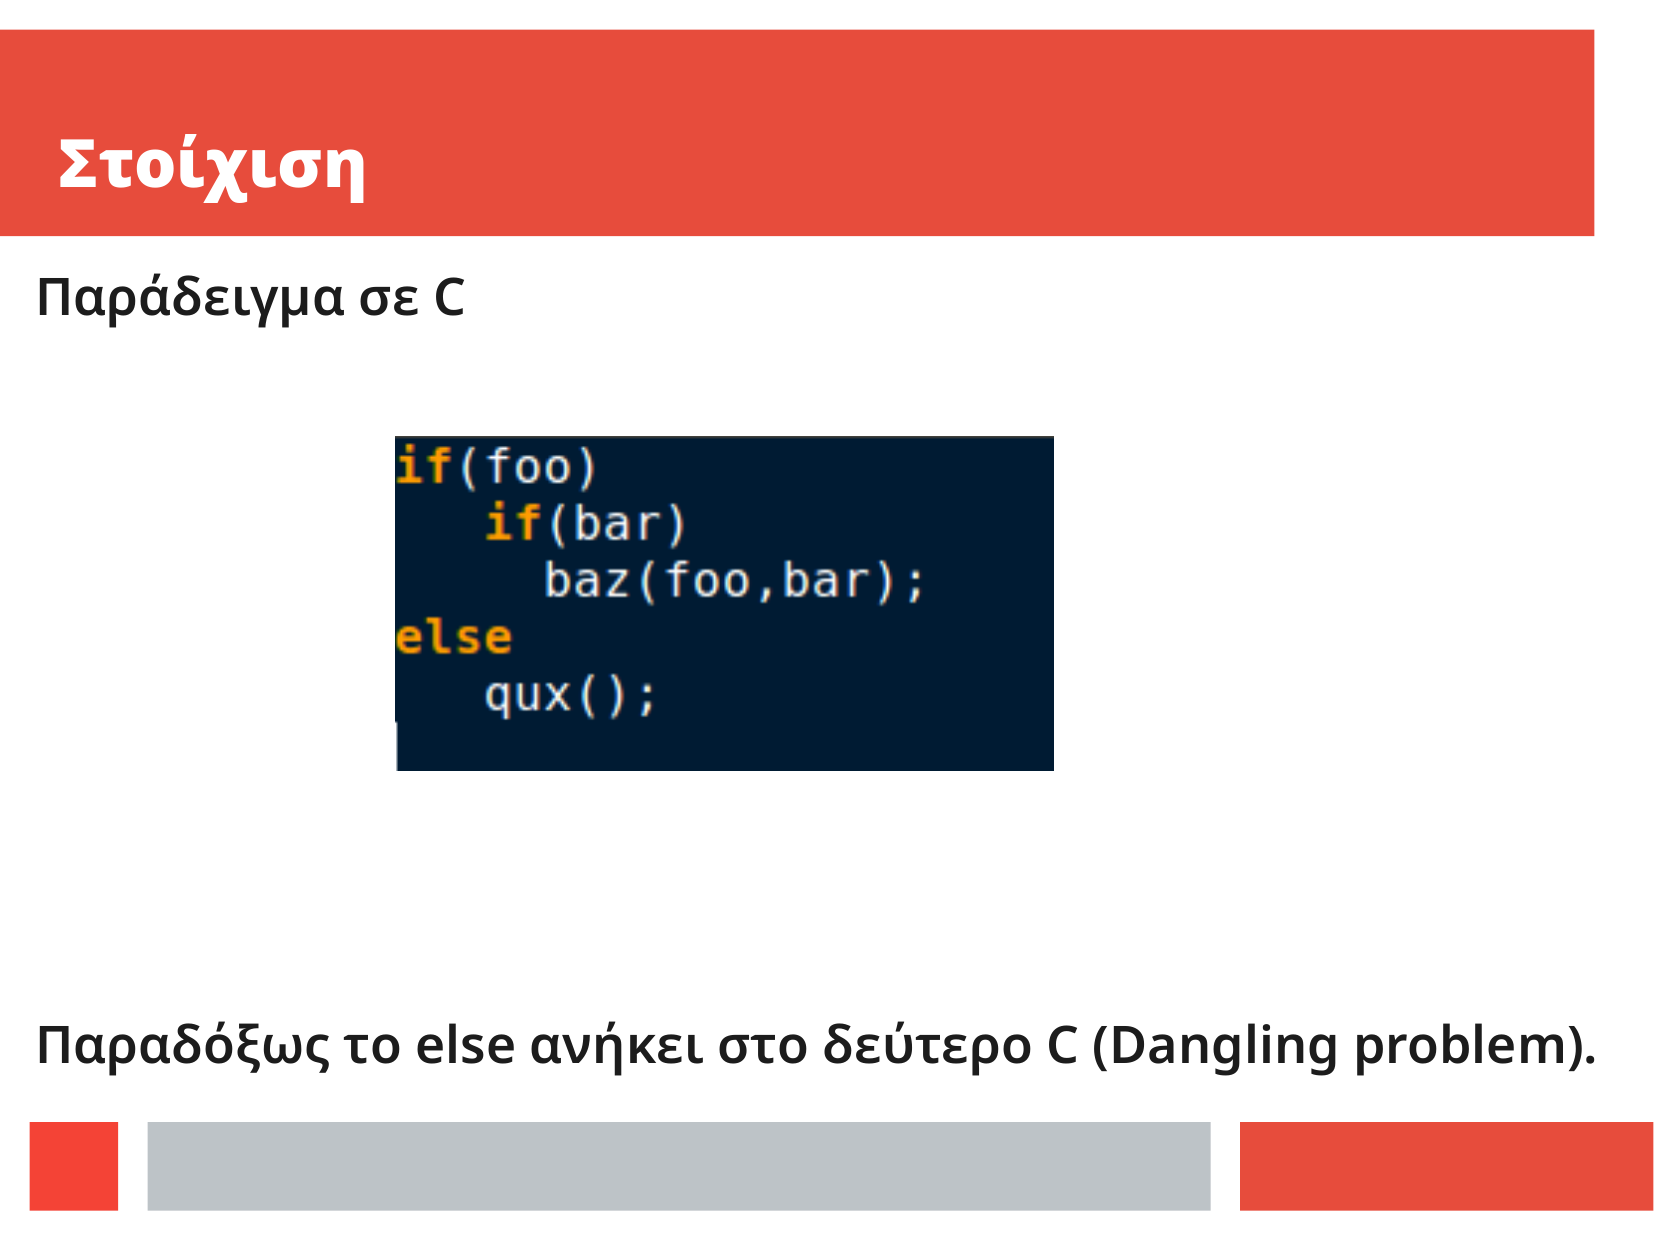

# Στοίχιση
Παράδειγμα σε C
Παραδόξως το else ανήκει στο δεύτερο C (Dangling problem).